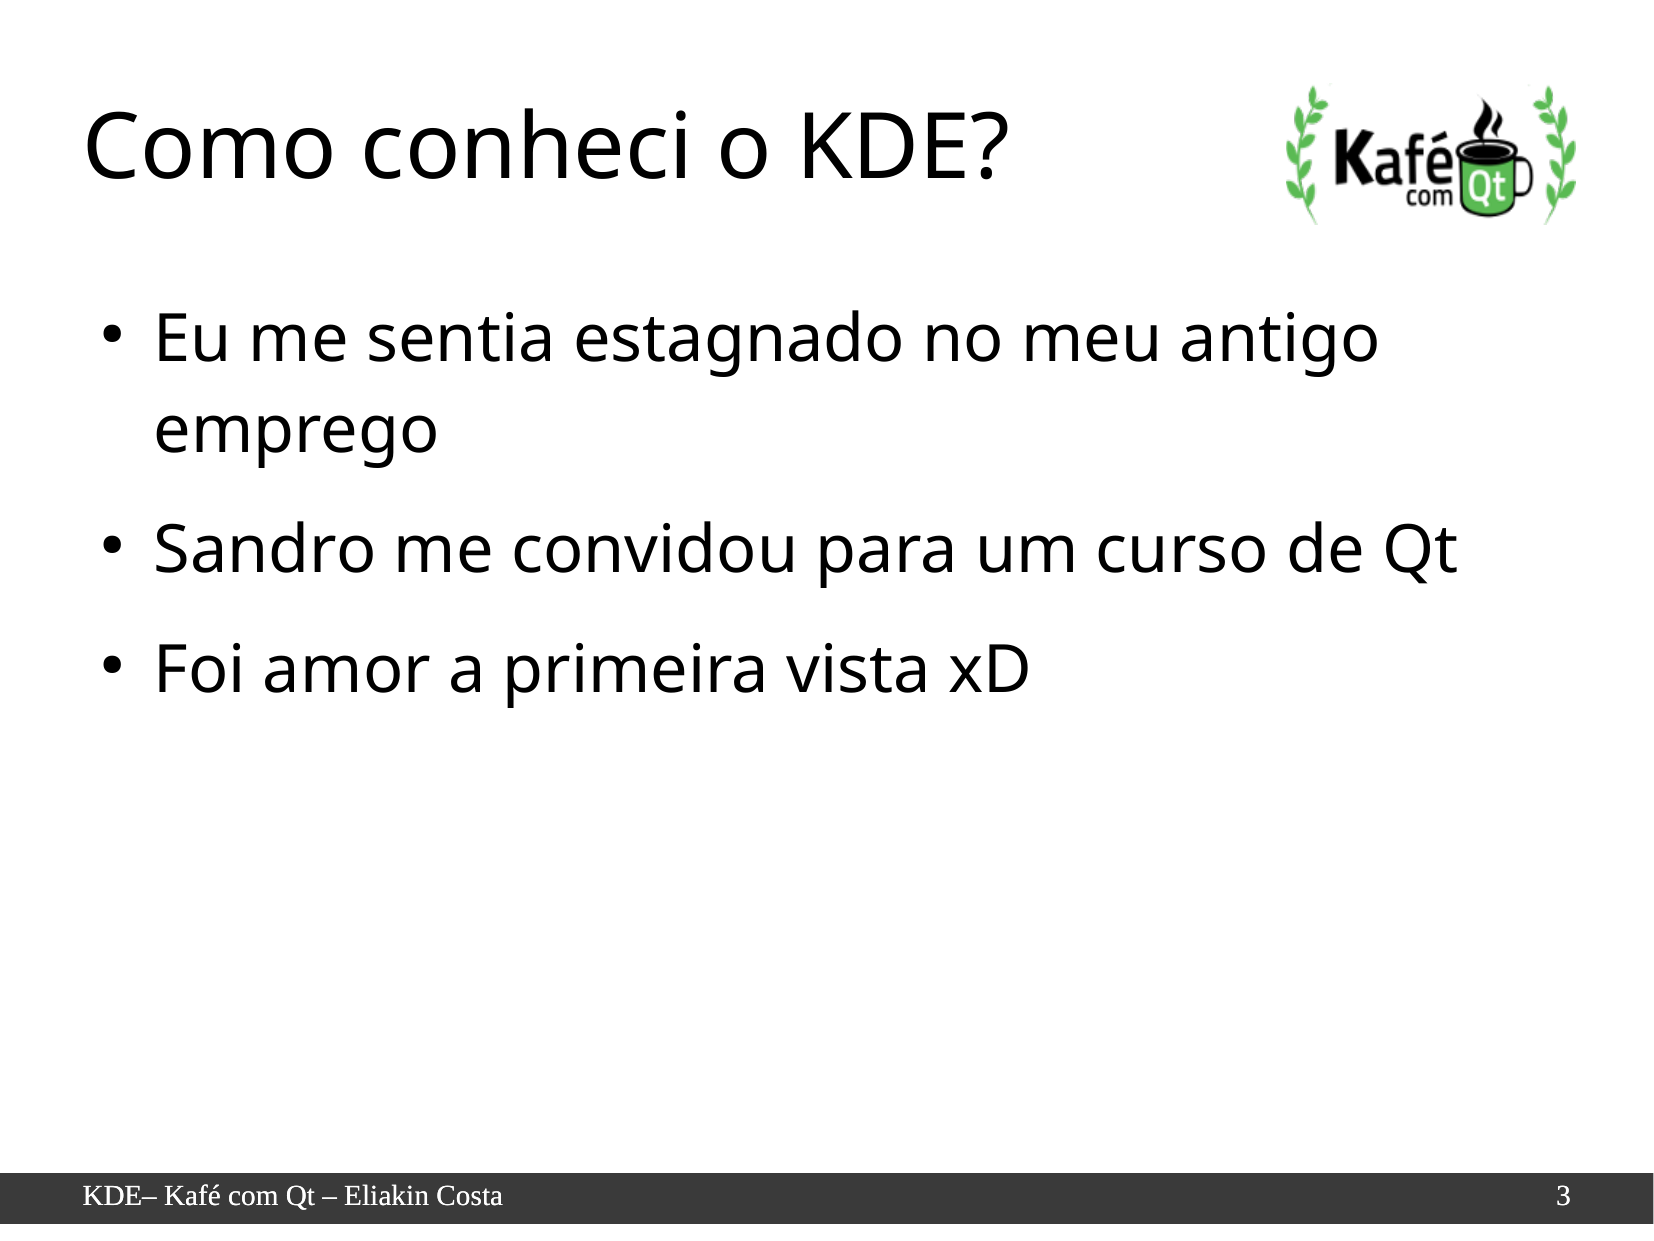

# Como conheci o KDE?
Eu me sentia estagnado no meu antigo emprego
Sandro me convidou para um curso de Qt
Foi amor a primeira vista xD